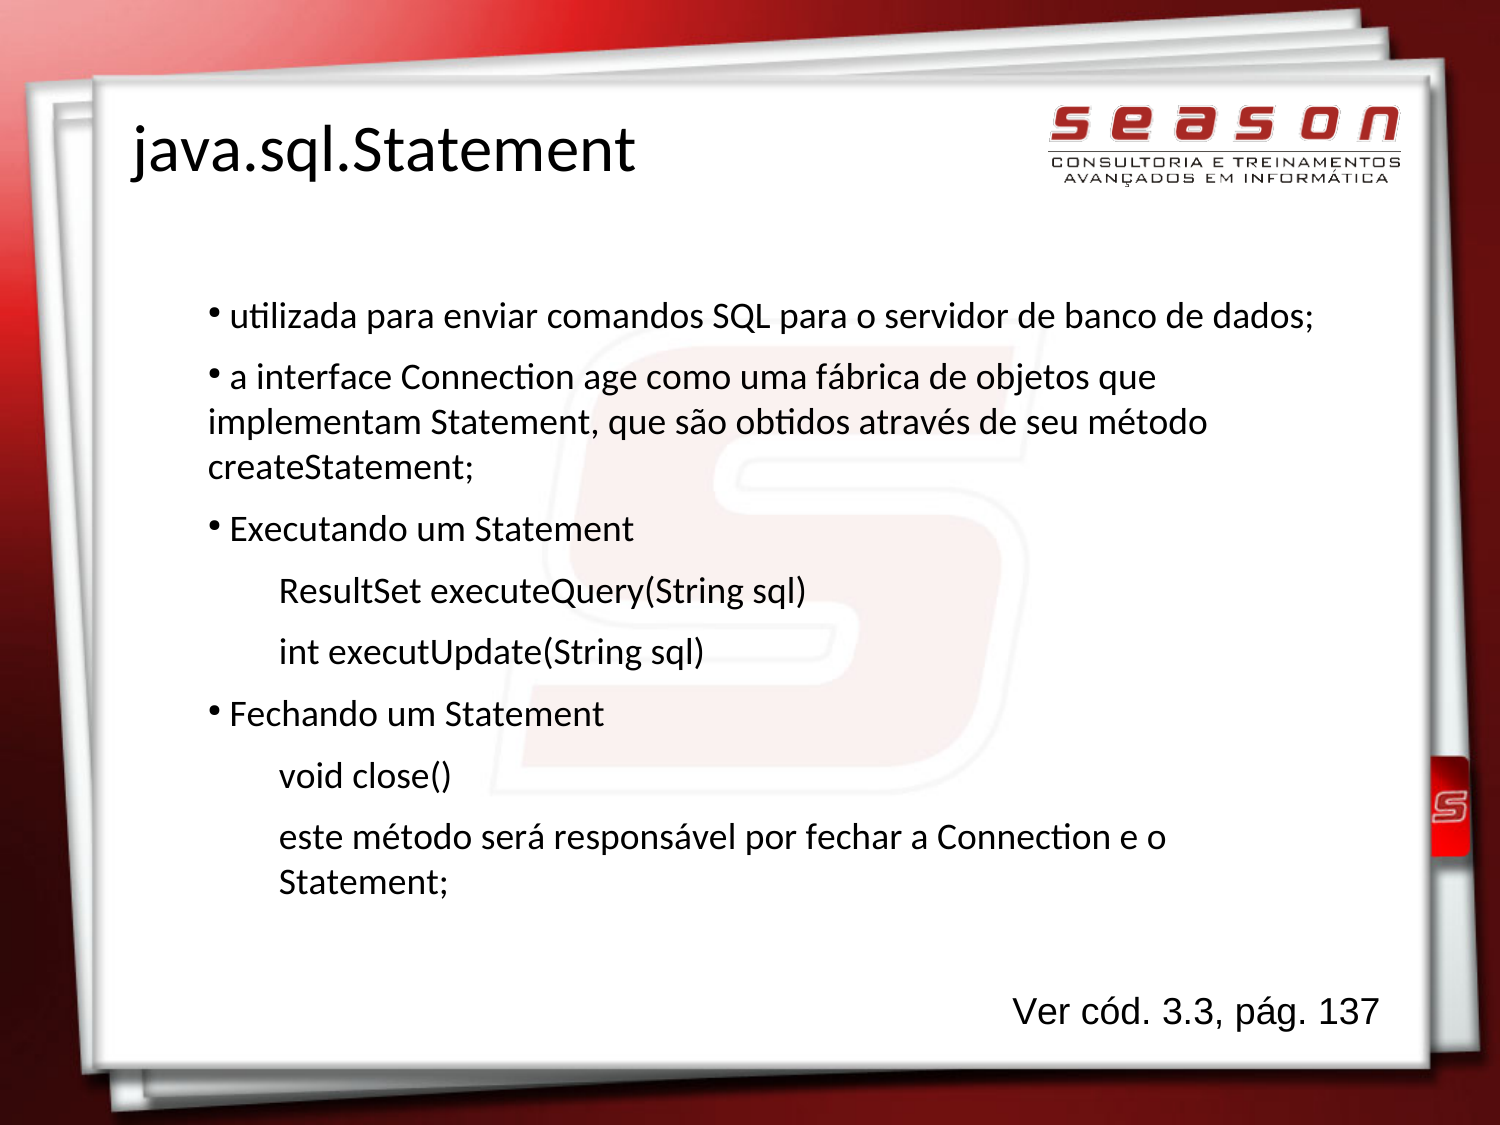

# java.sql.Statement
 utilizada para enviar comandos SQL para o servidor de banco de dados;
 a interface Connection age como uma fábrica de objetos que implementam Statement, que são obtidos através de seu método createStatement;
 Executando um Statement
ResultSet executeQuery(String sql)
int executUpdate(String sql)
 Fechando um Statement
void close()
este método será responsável por fechar a Connection e o Statement;
Ver cód. 3.3, pág. 137